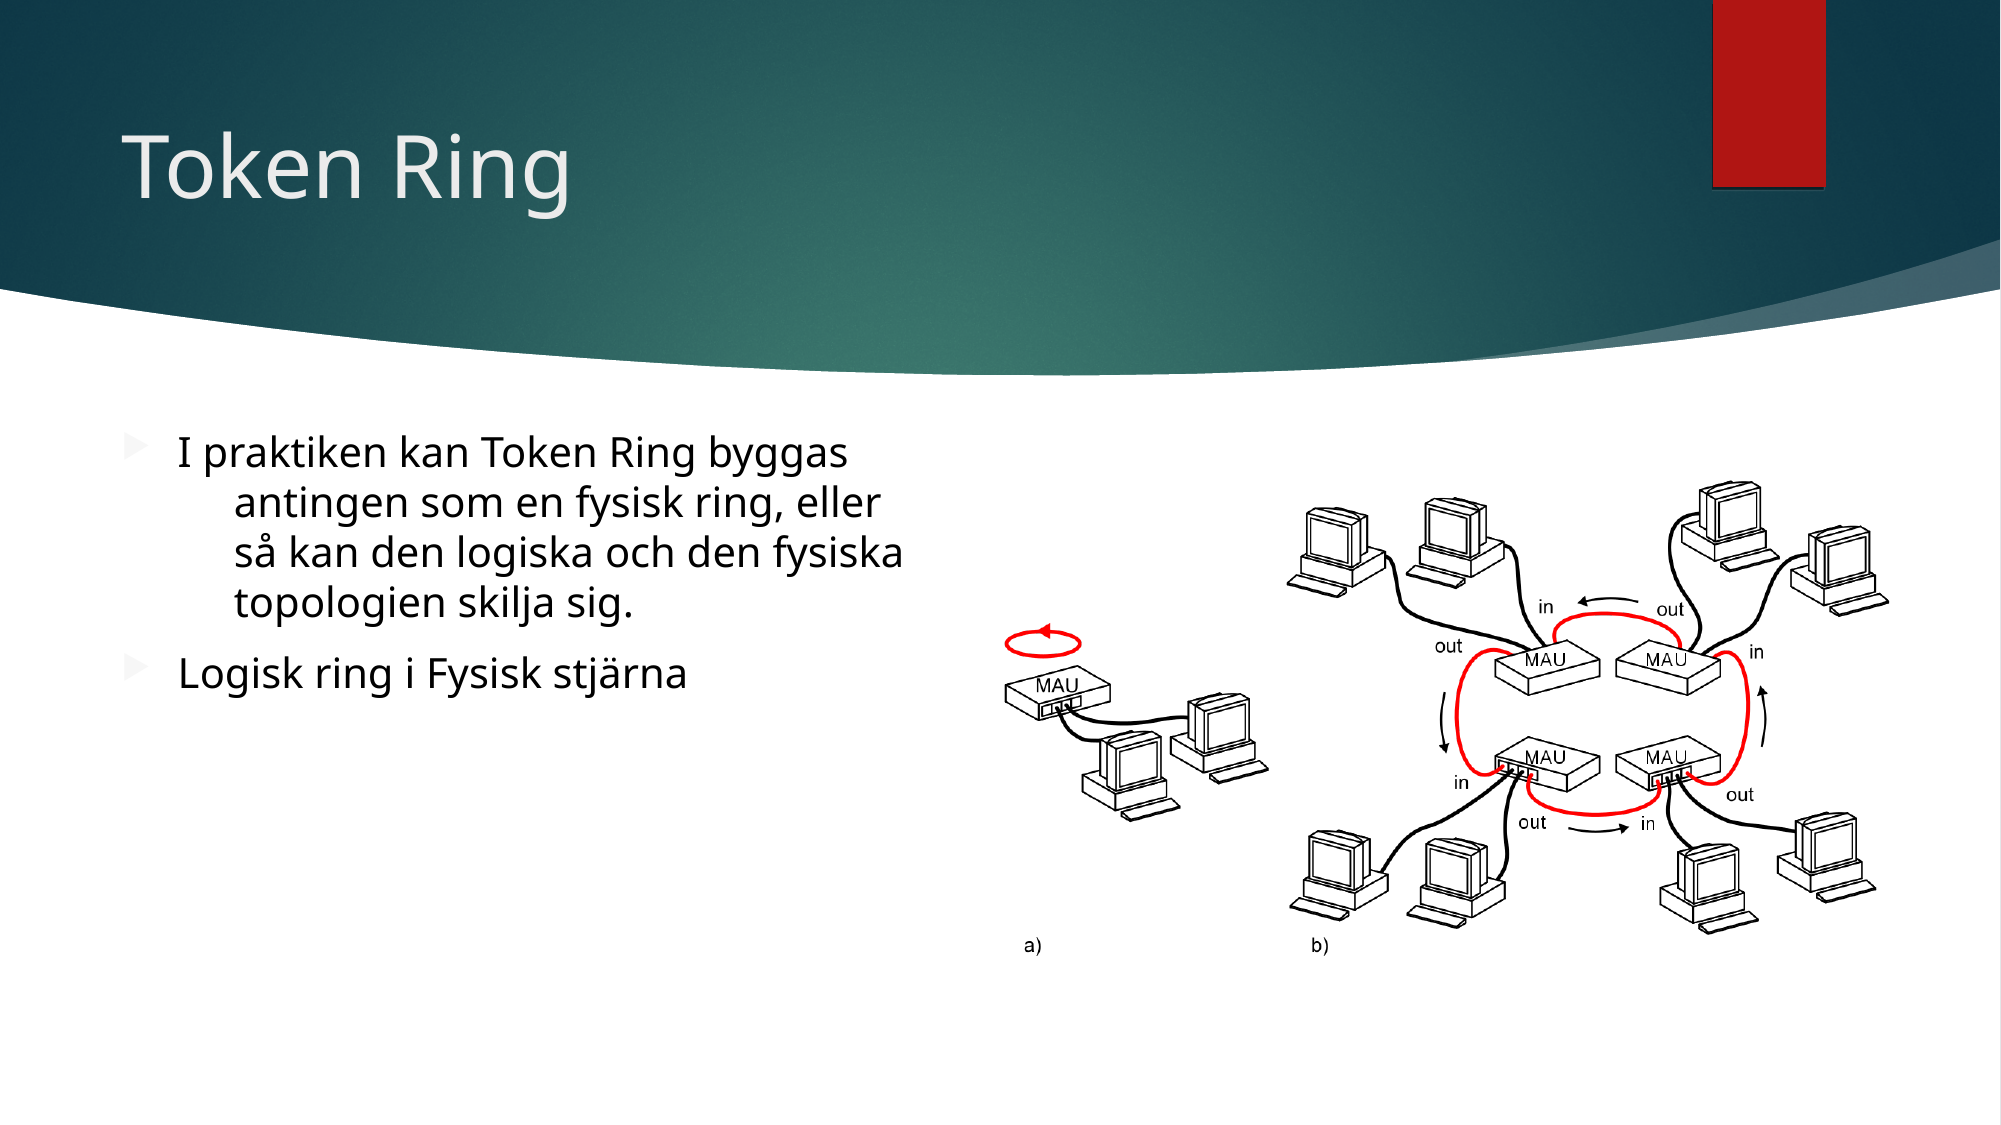

# Token Ring
I praktiken kan Token Ring byggas antingen som en fysisk ring, eller så kan den logiska och den fysiska topologien skilja sig.
Logisk ring i Fysisk stjärna